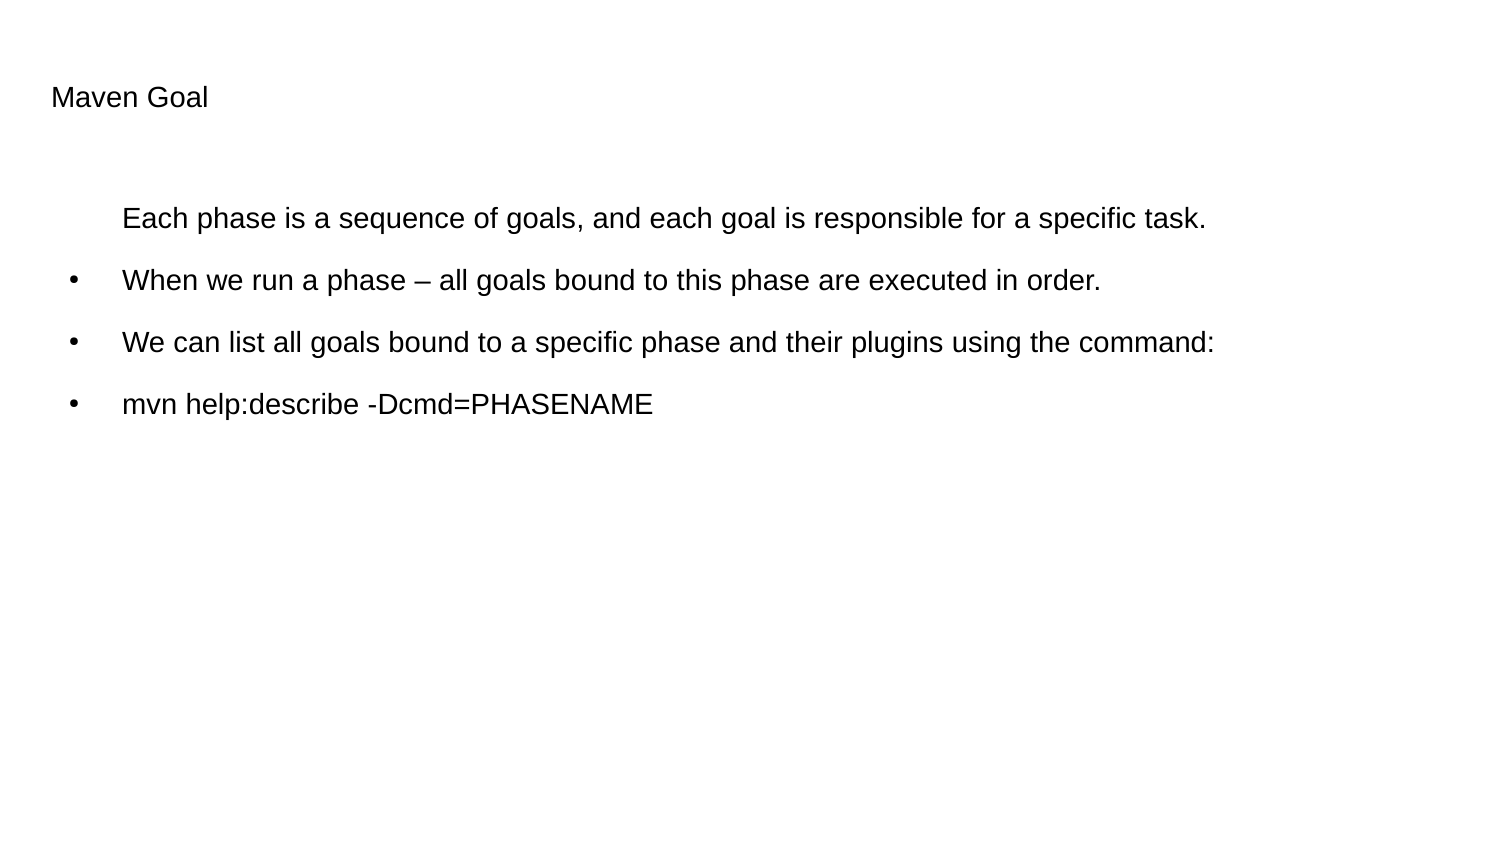

# Maven Goal
Each phase is a sequence of goals, and each goal is responsible for a specific task.
When we run a phase – all goals bound to this phase are executed in order.
We can list all goals bound to a specific phase and their plugins using the command:
mvn help:describe -Dcmd=PHASENAME